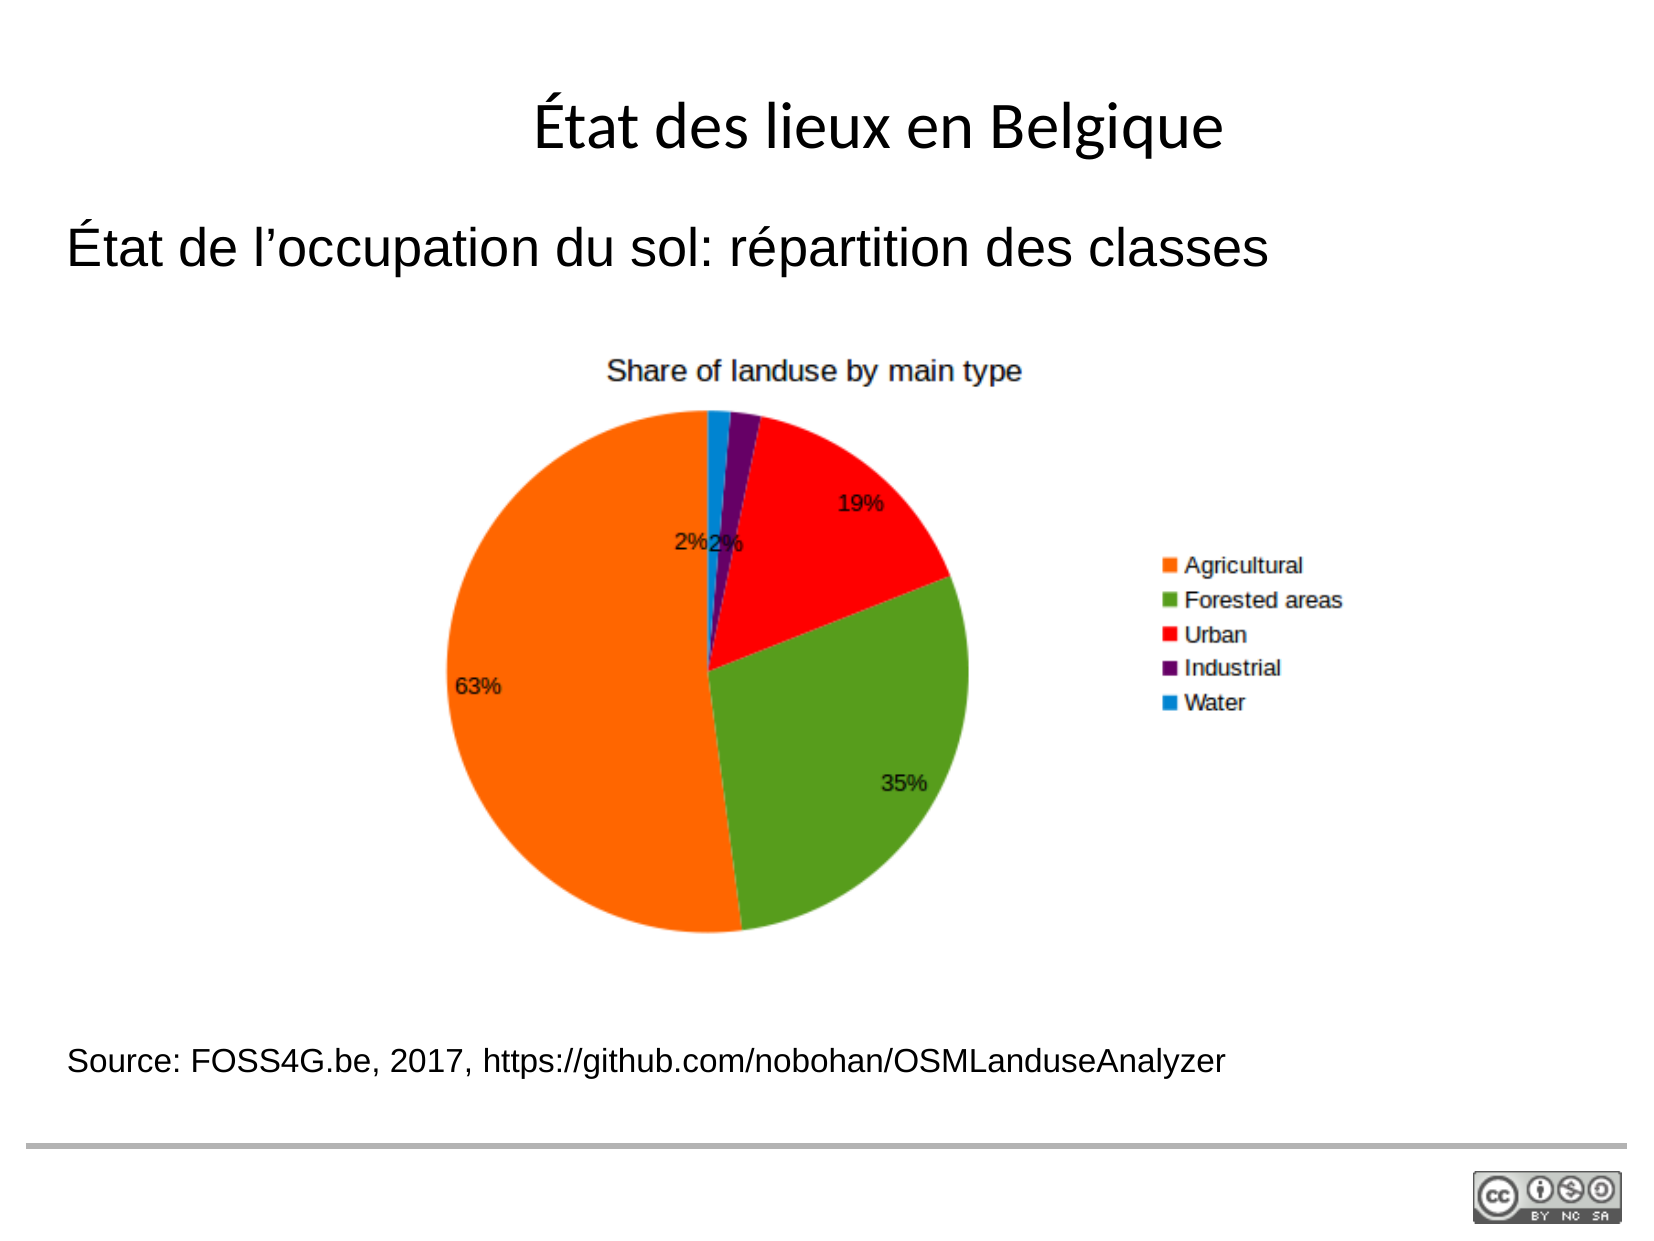

# État des lieux en Belgique
État de l’occupation du sol: répartition des classes
Source: FOSS4G.be, 2017, https://github.com/nobohan/OSMLanduseAnalyzer